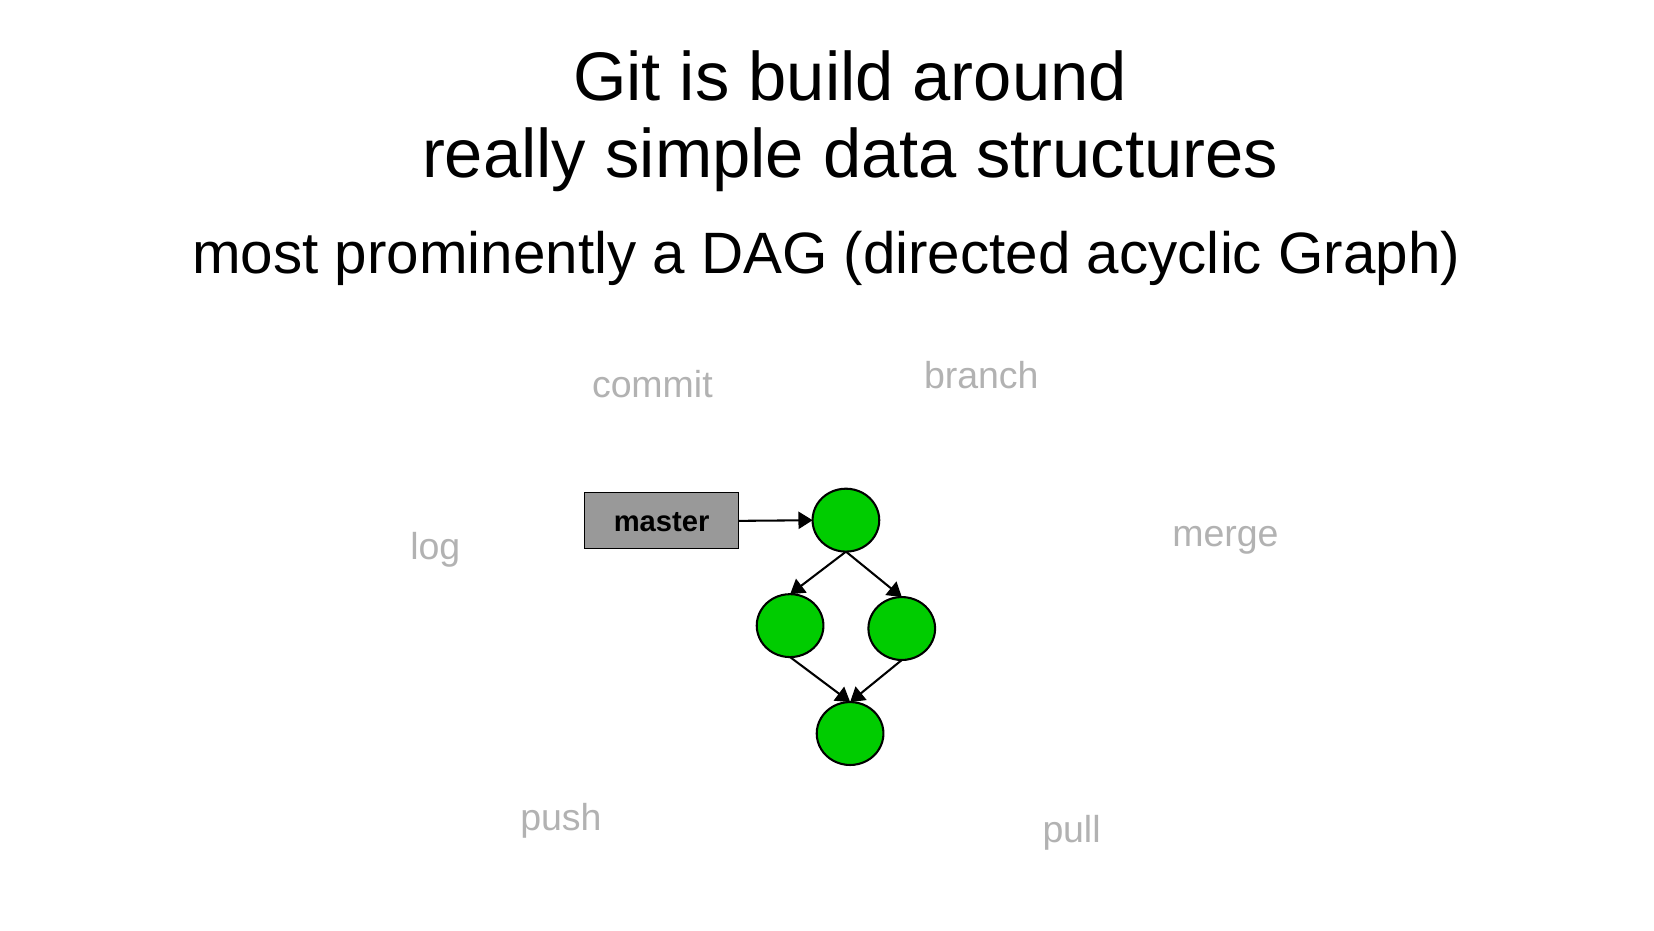

# Git is build around really simple data structures
most prominently a DAG (directed acyclic Graph)
branch
commit
master
merge
log
push
pull